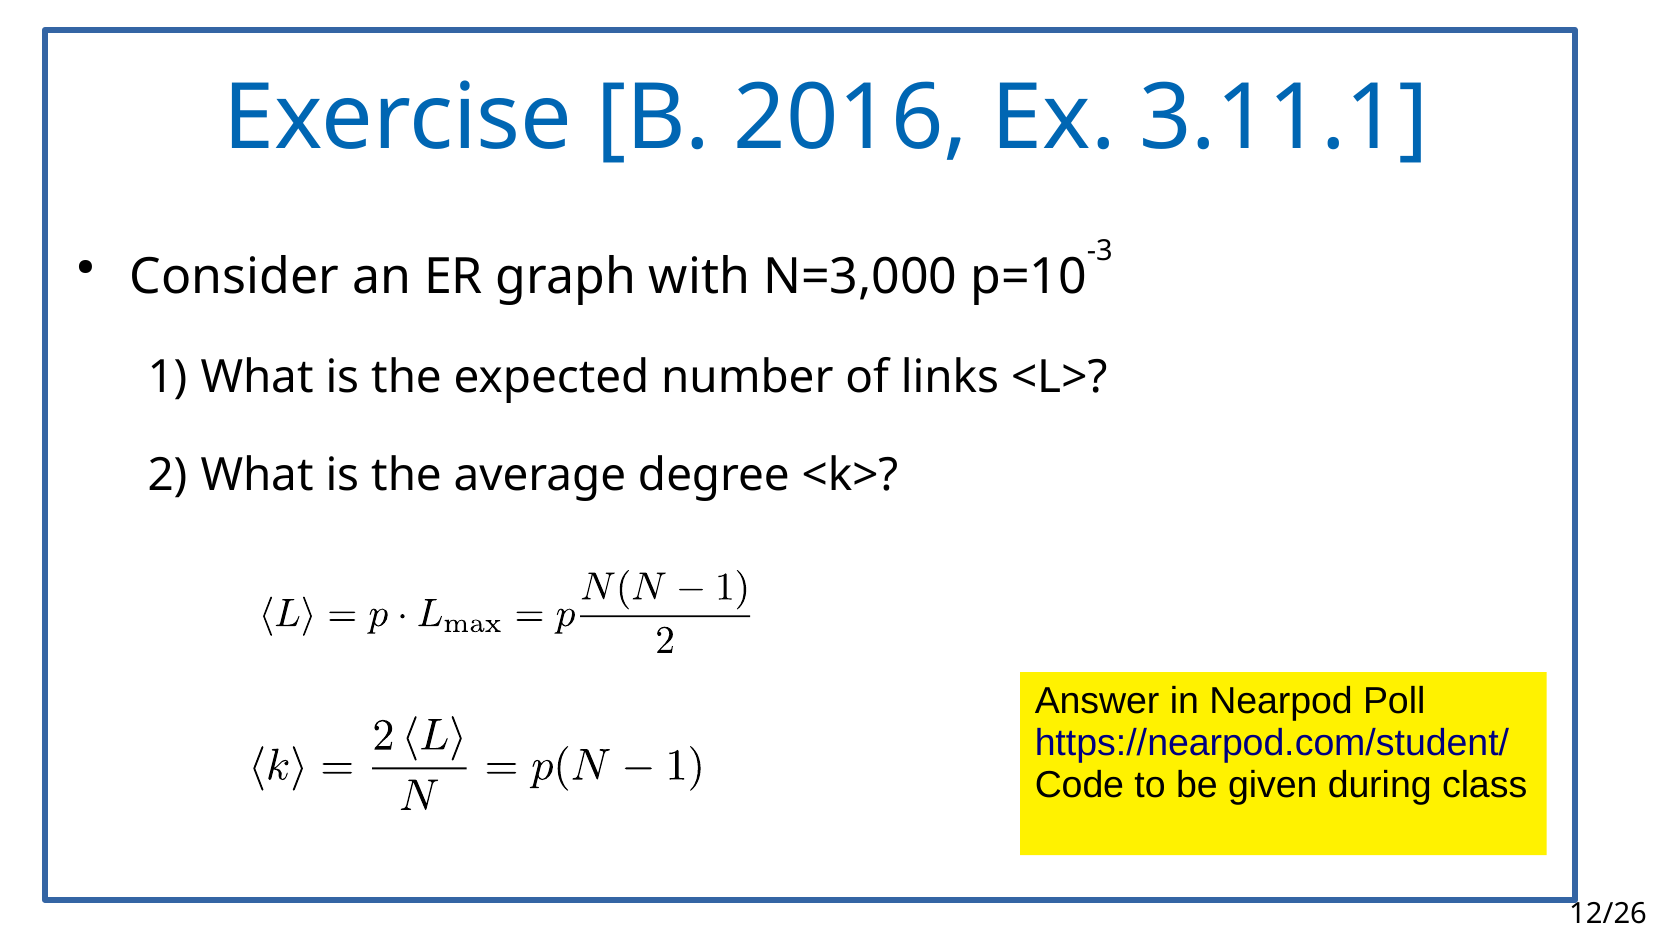

# Exercise [B. 2016, Ex. 3.11.1]
Consider an ER graph with N=3,000 p=10-3
What is the expected number of links <L>?
What is the average degree <k>?
Answer in Nearpod Poll
https://nearpod.com/student/
Code to be given during class
12